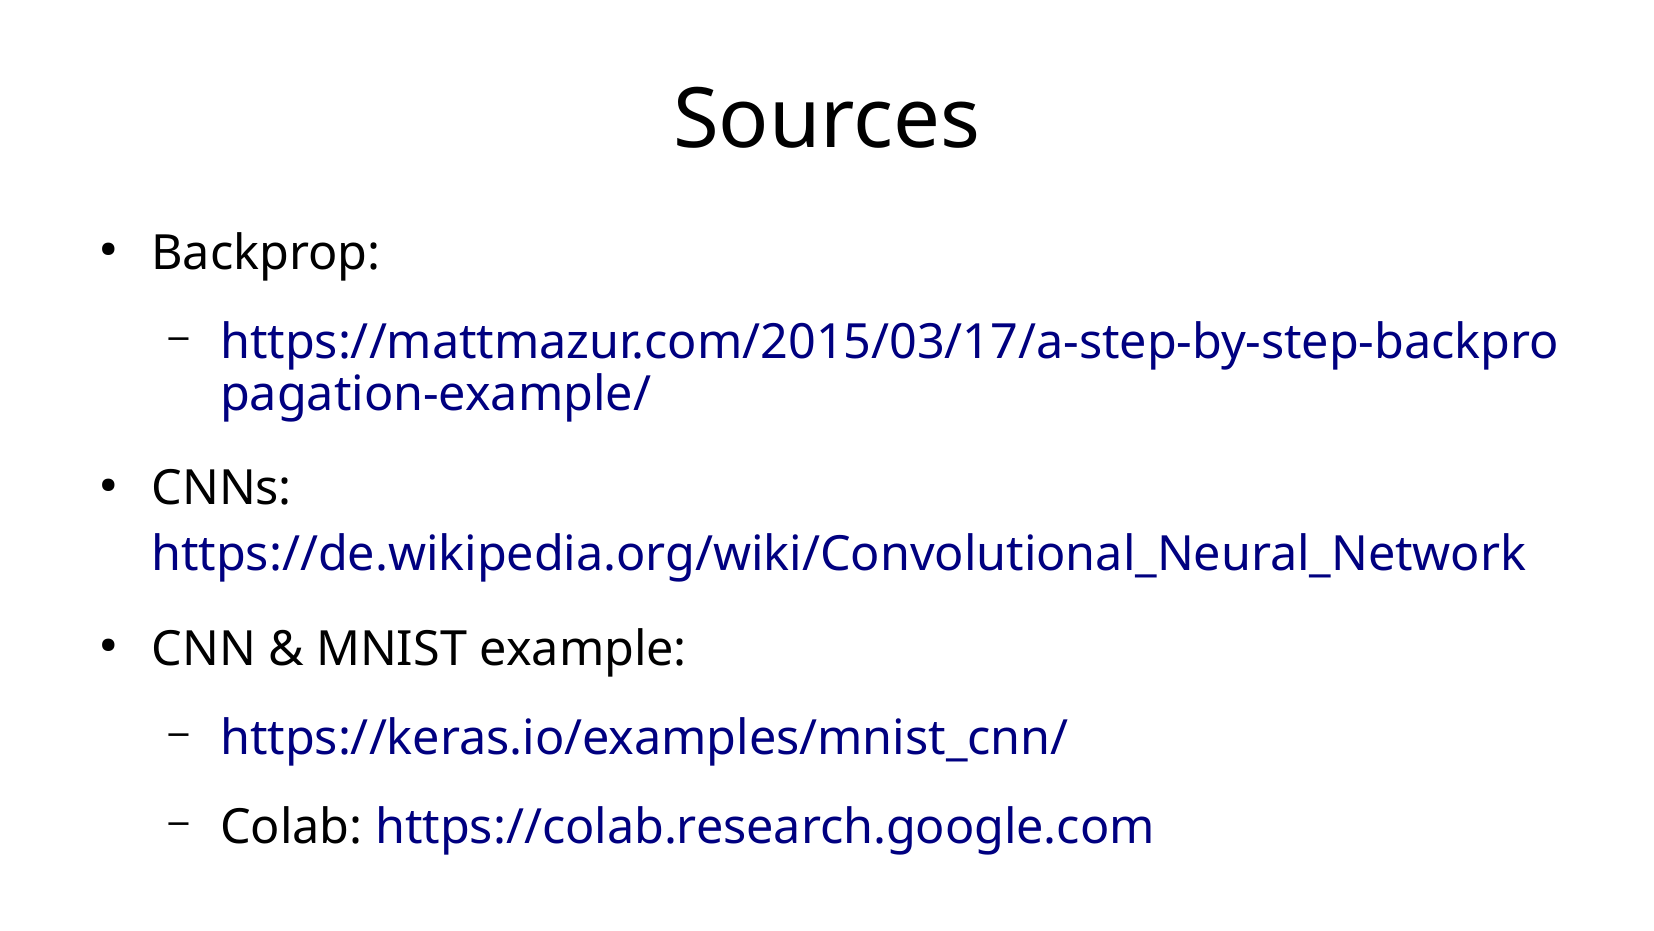

# Sources
Backprop:
https://mattmazur.com/2015/03/17/a-step-by-step-backpropagation-example/
CNNs: https://de.wikipedia.org/wiki/Convolutional_Neural_Network
CNN & MNIST example:
https://keras.io/examples/mnist_cnn/
Colab: https://colab.research.google.com